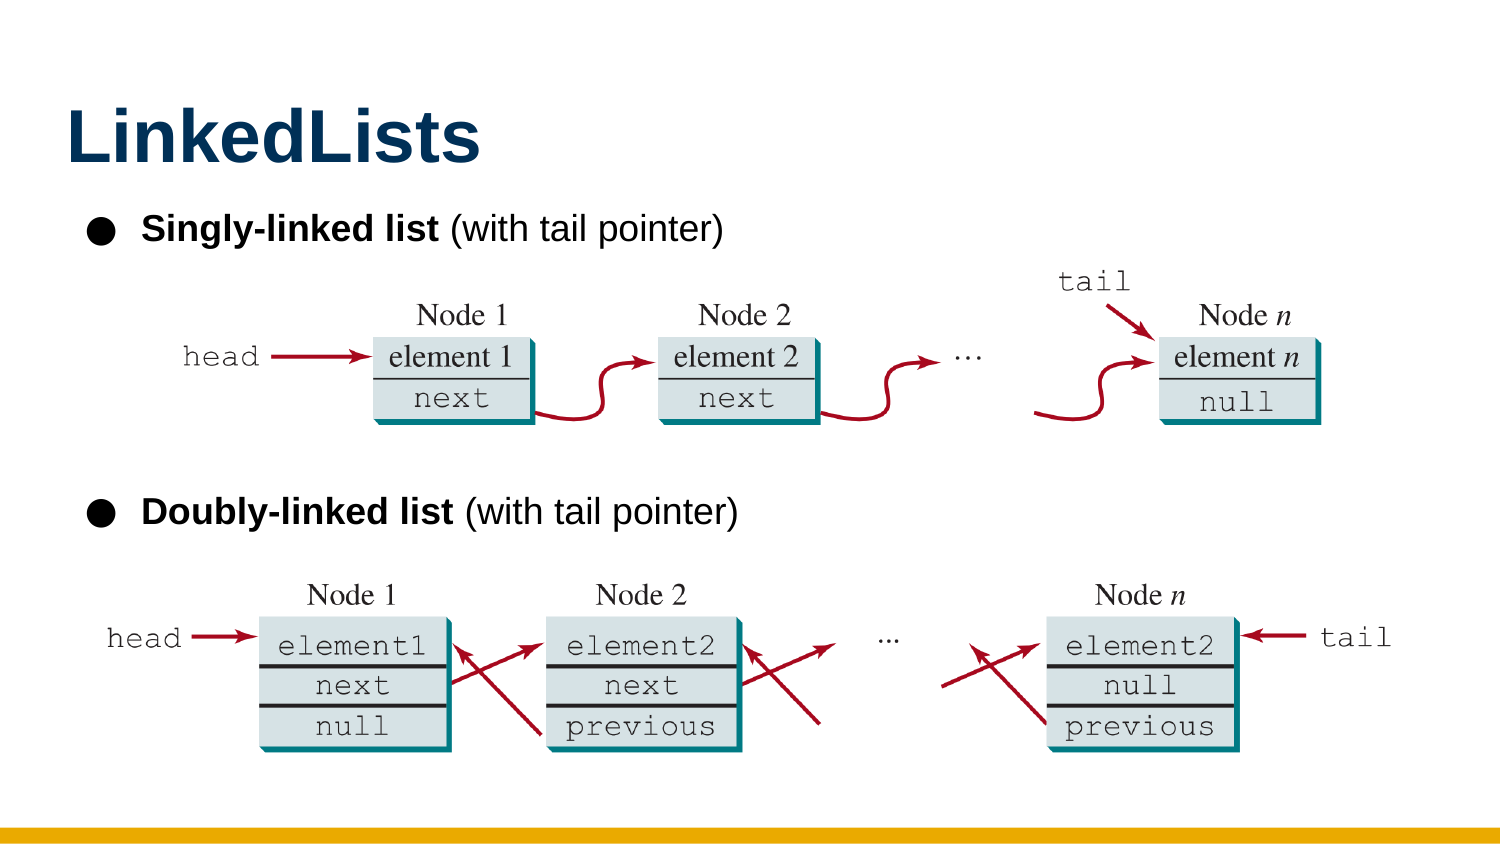

# LinkedLists
Singly-linked list (with tail pointer)
Doubly-linked list (with tail pointer)